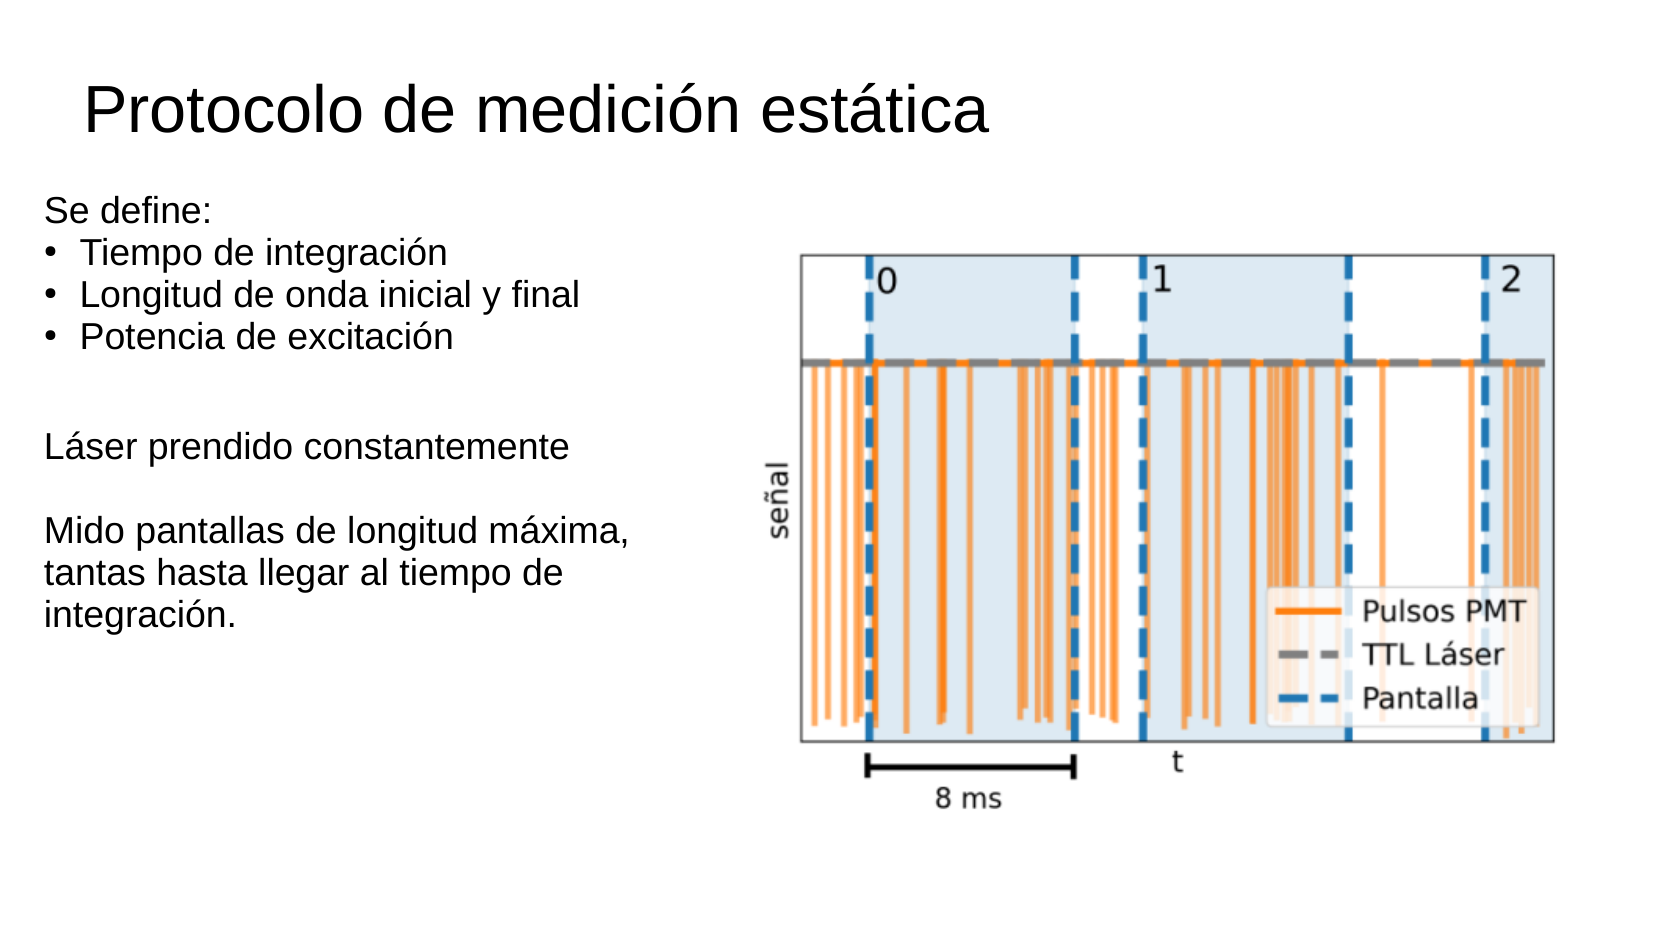

# Protocolo de medición estática
Se define:
Tiempo de integración
Longitud de onda inicial y final
Potencia de excitación
Láser prendido constantemente
Mido pantallas de longitud máxima, tantas hasta llegar al tiempo de integración.